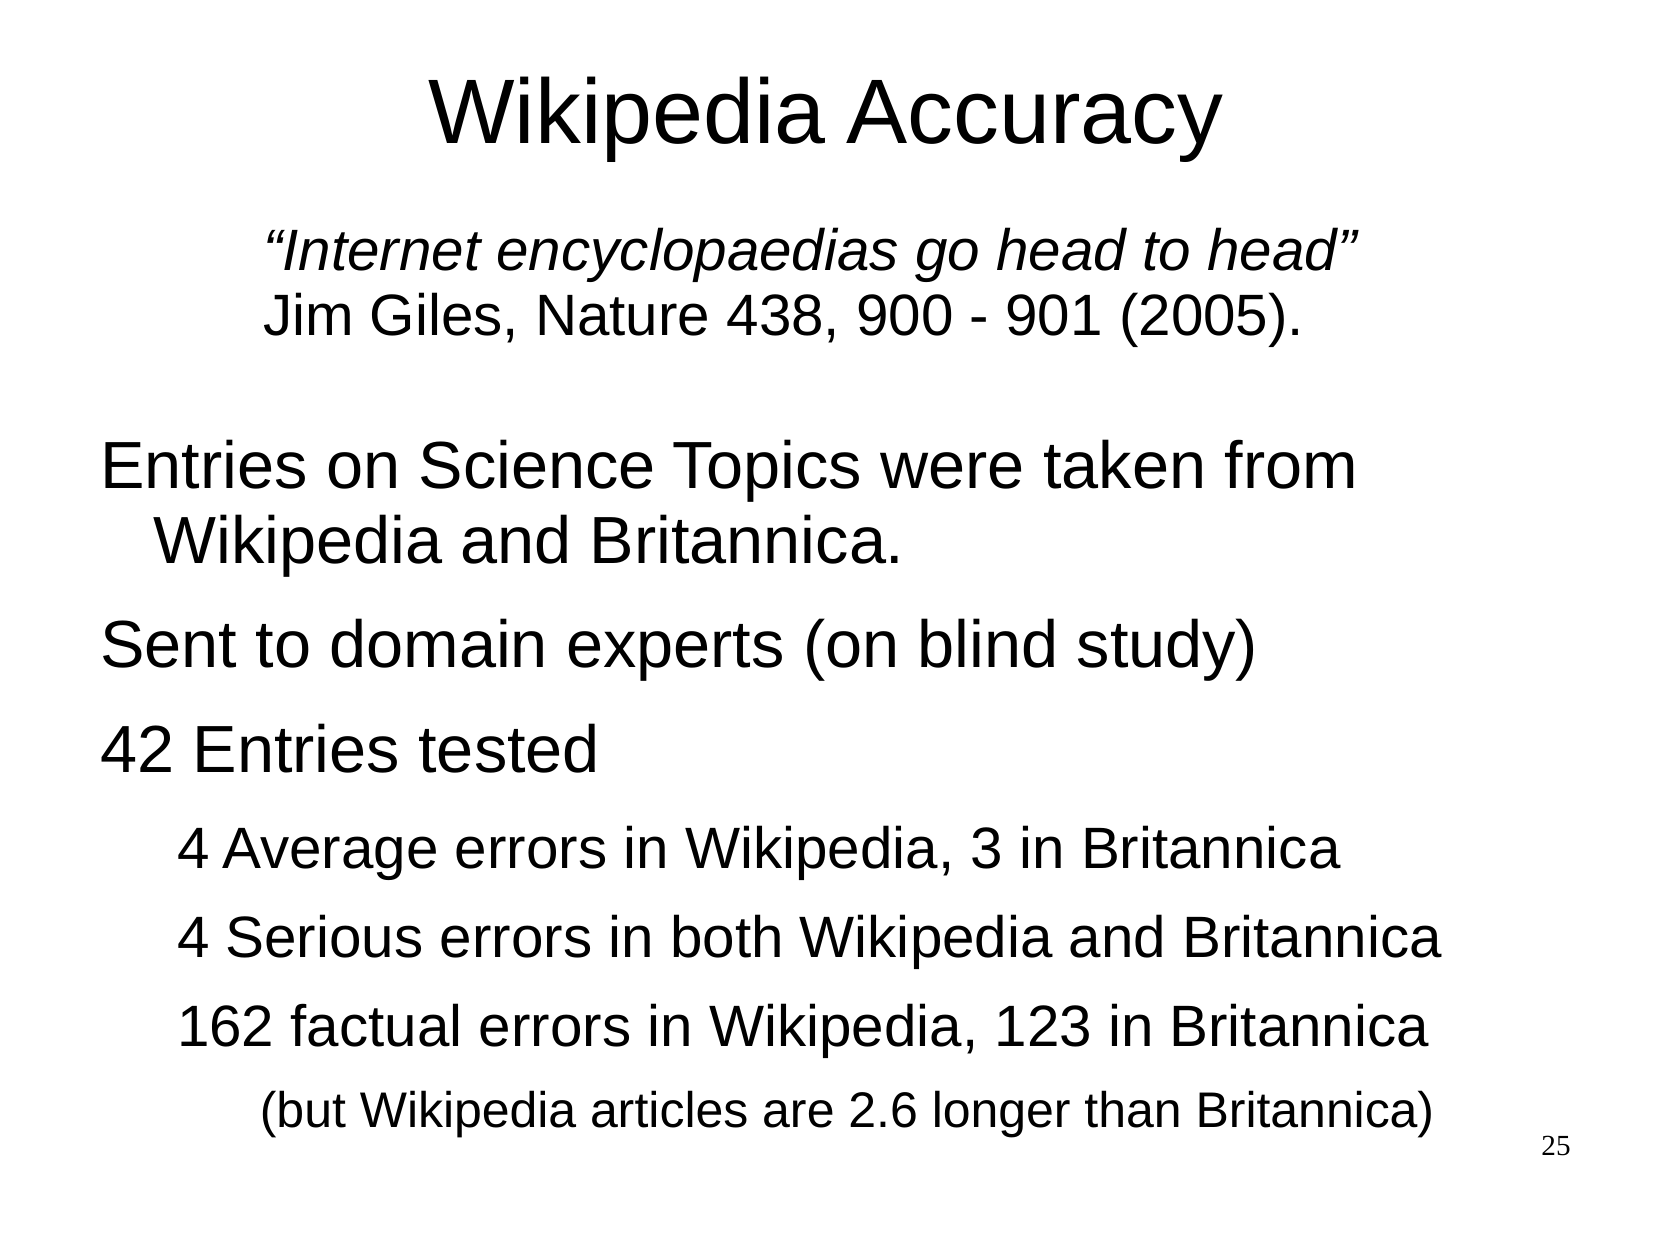

# Wikipedia Accuracy
“Internet encyclopaedias go head to head”
Jim Giles, Nature 438, 900 - 901 (2005).
Entries on Science Topics were taken from Wikipedia and Britannica.
Sent to domain experts (on blind study)
42 Entries tested
4 Average errors in Wikipedia, 3 in Britannica
4 Serious errors in both Wikipedia and Britannica
162 factual errors in Wikipedia, 123 in Britannica
(but Wikipedia articles are 2.6 longer than Britannica)
25